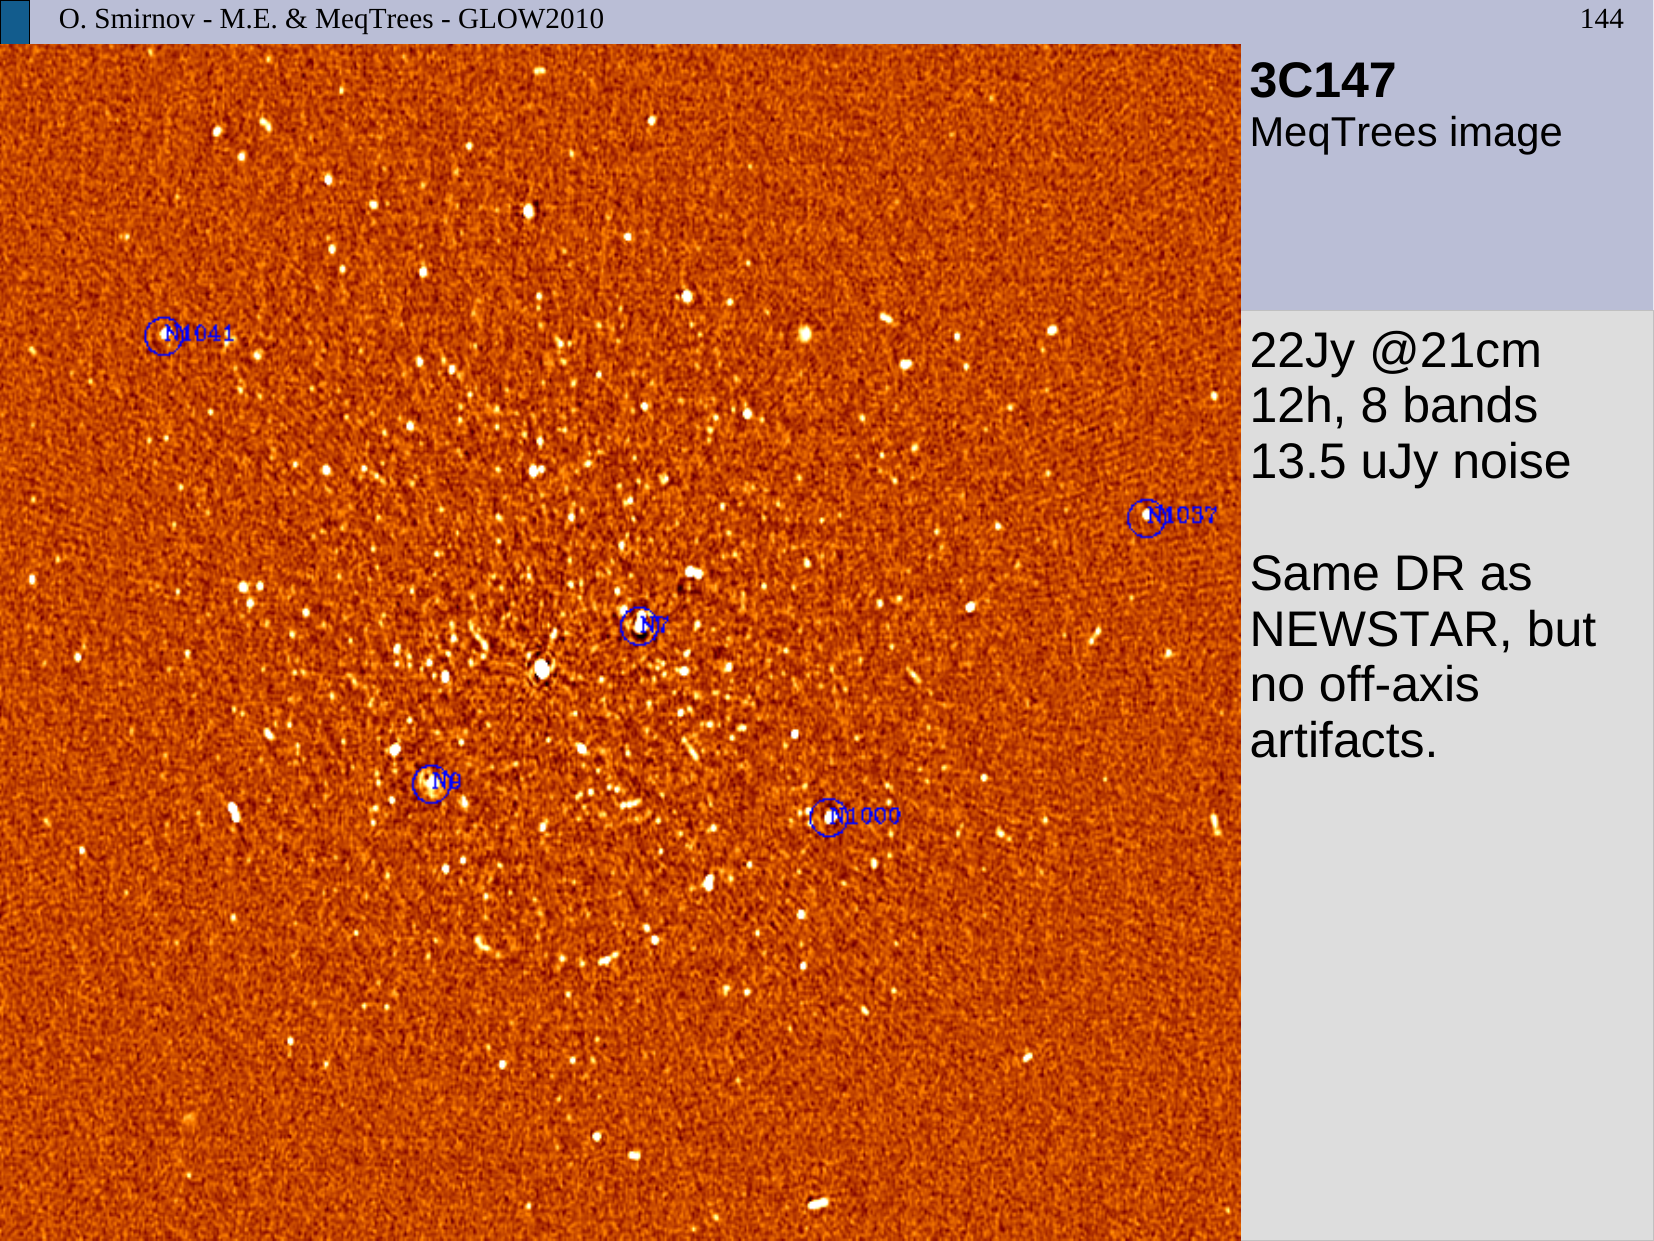

O. Smirnov - M.E. & MeqTrees - GLOW2010
144
3C147
MeqTrees image
22Jy @21cm
12h, 8 bands
13.5 uJy noise
Same DR as NEWSTAR, but no off-axis artifacts.
#